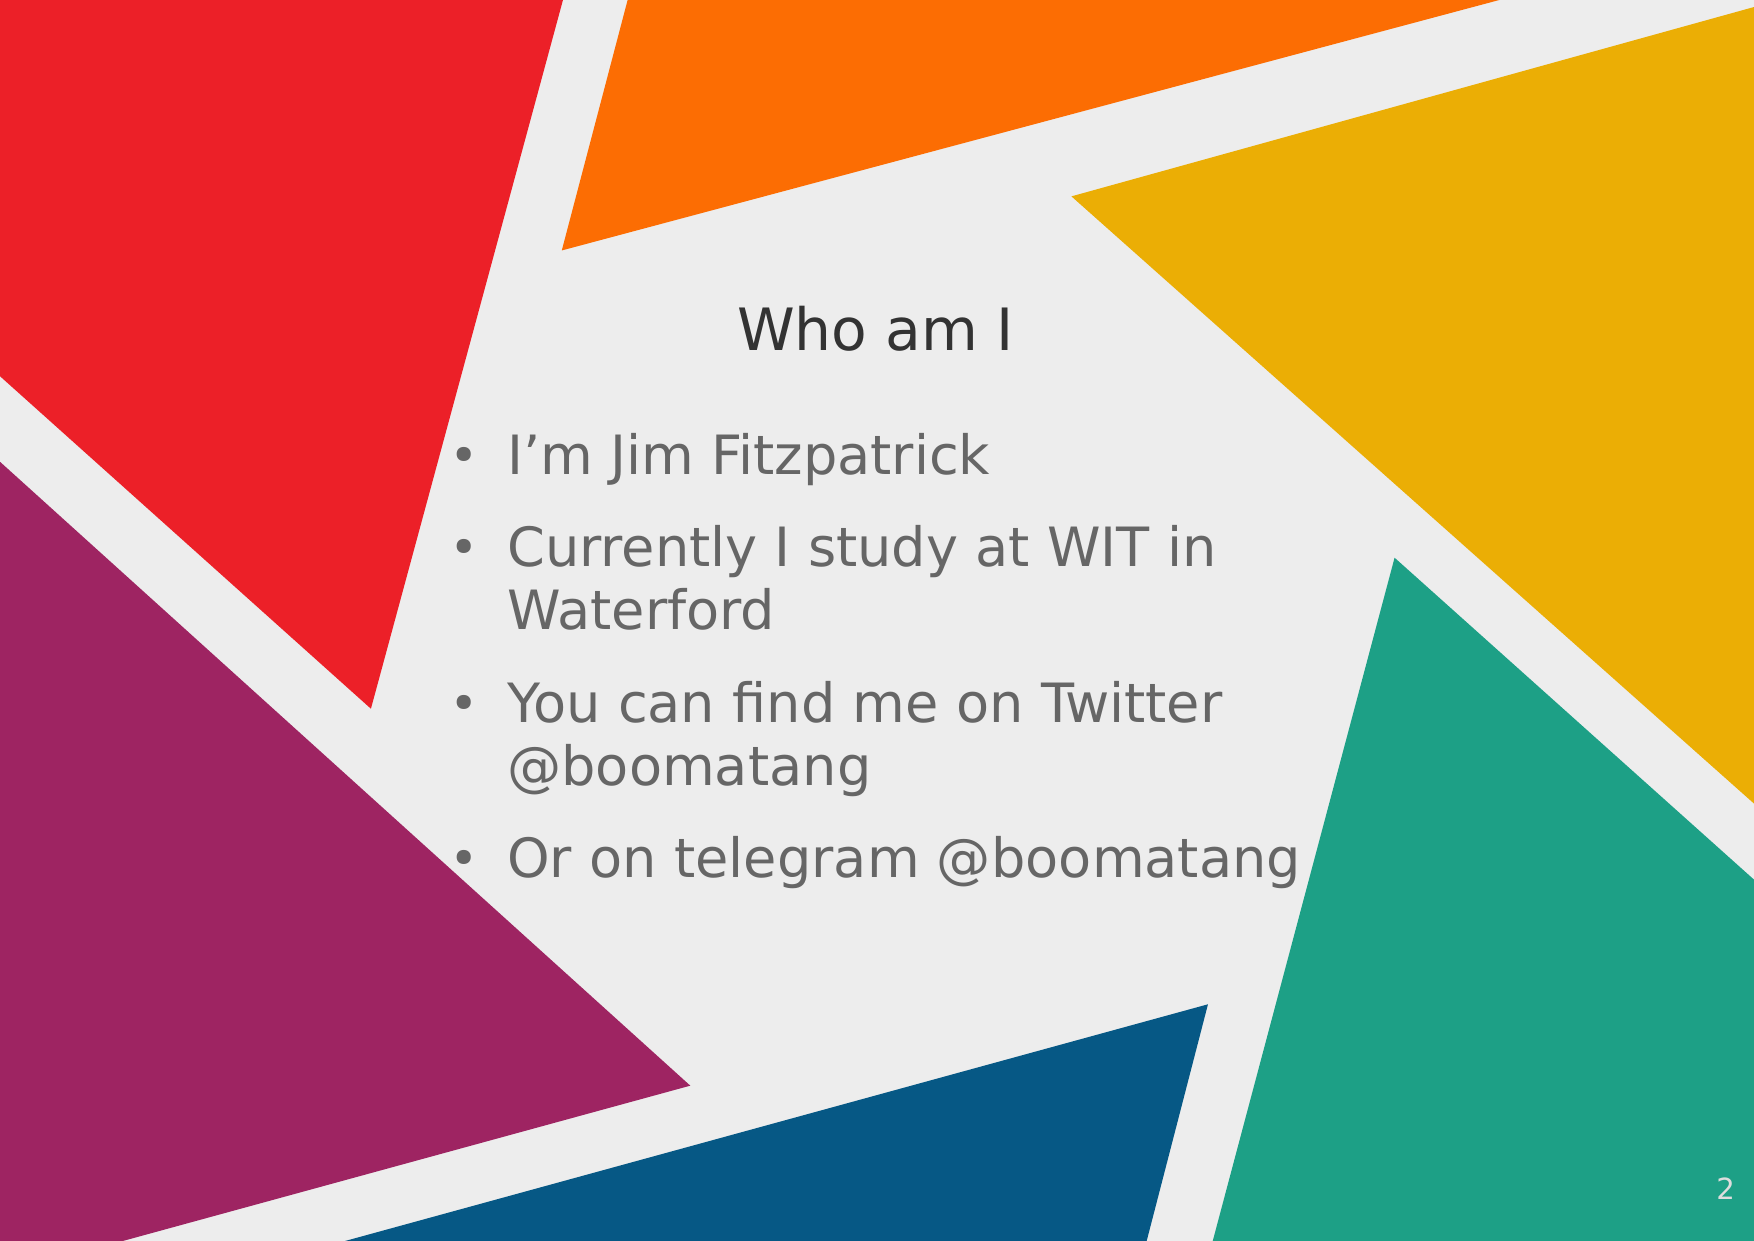

# Who am I
I’m Jim Fitzpatrick
Currently I study at WIT in Waterford
You can find me on Twitter @boomatang
Or on telegram @boomatang
2